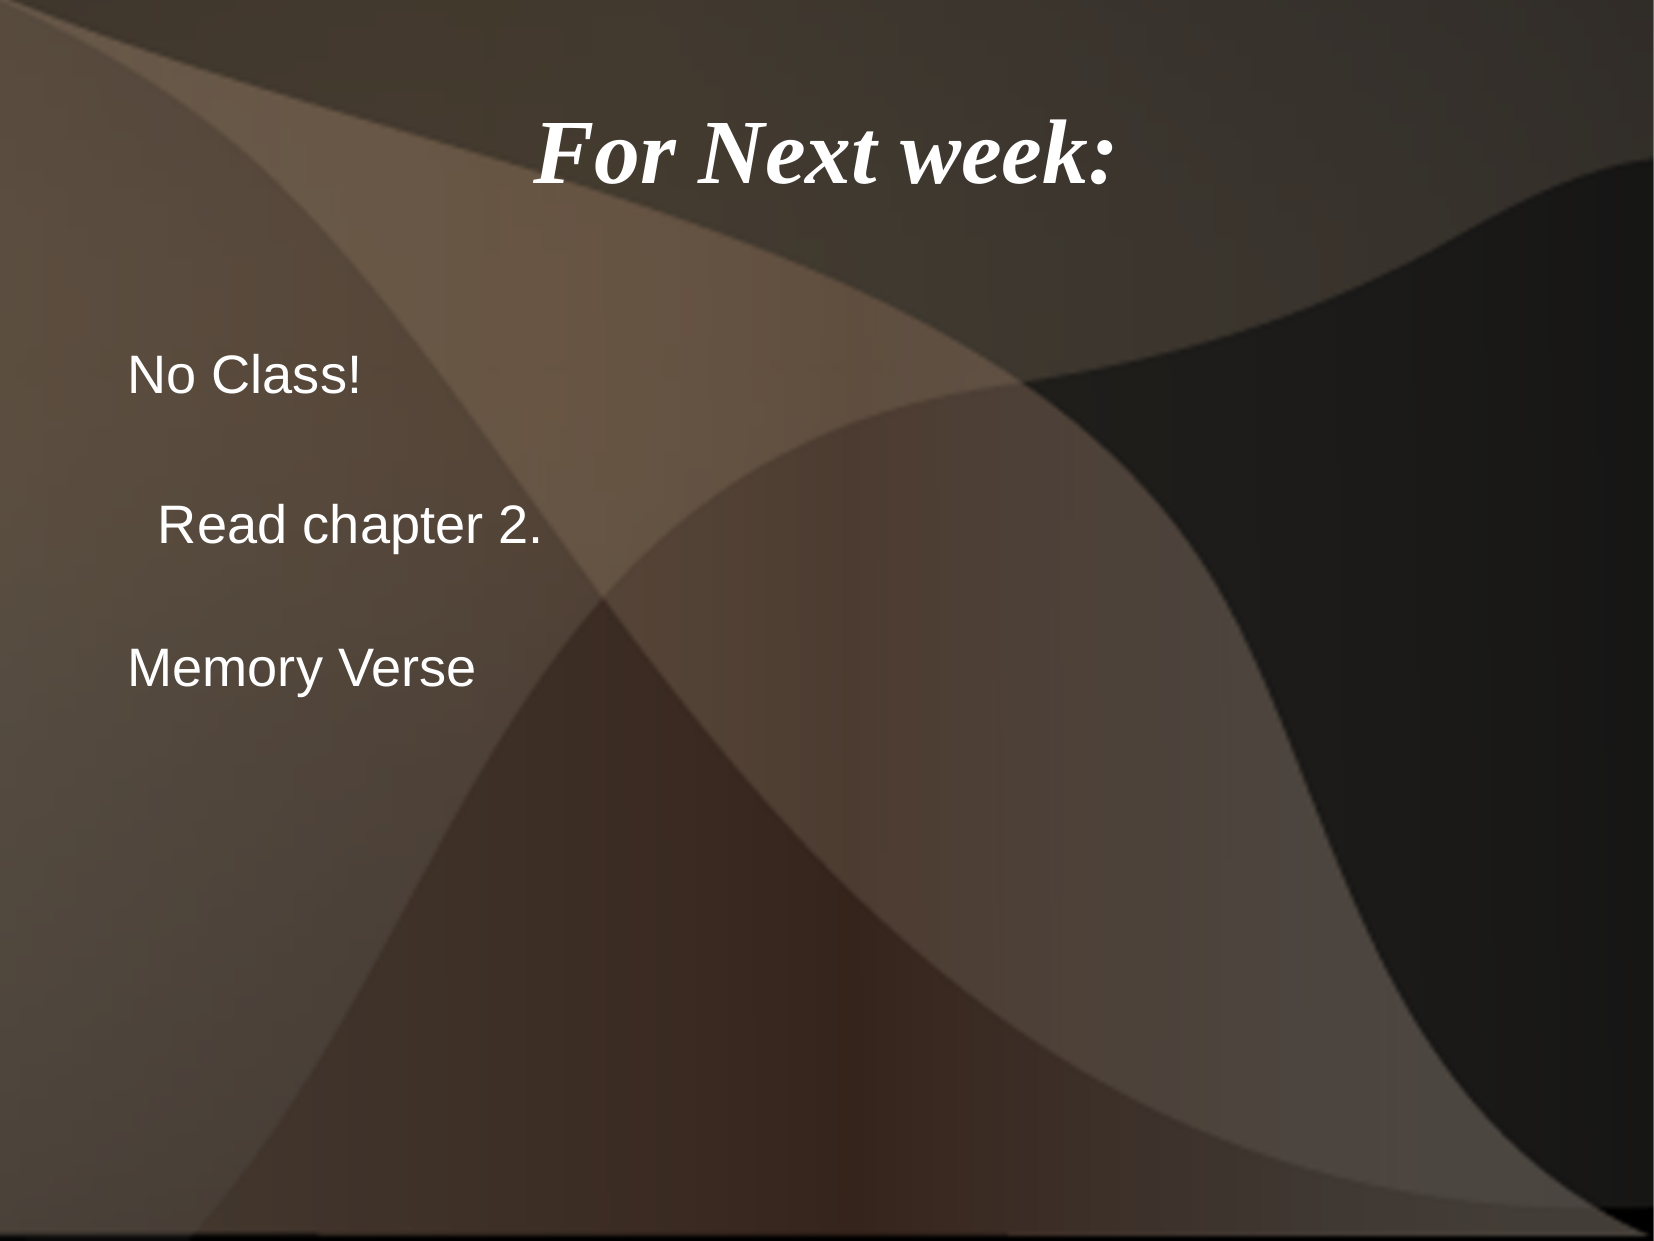

# For Next week:
No Class!
Read chapter 2.
Memory Verse